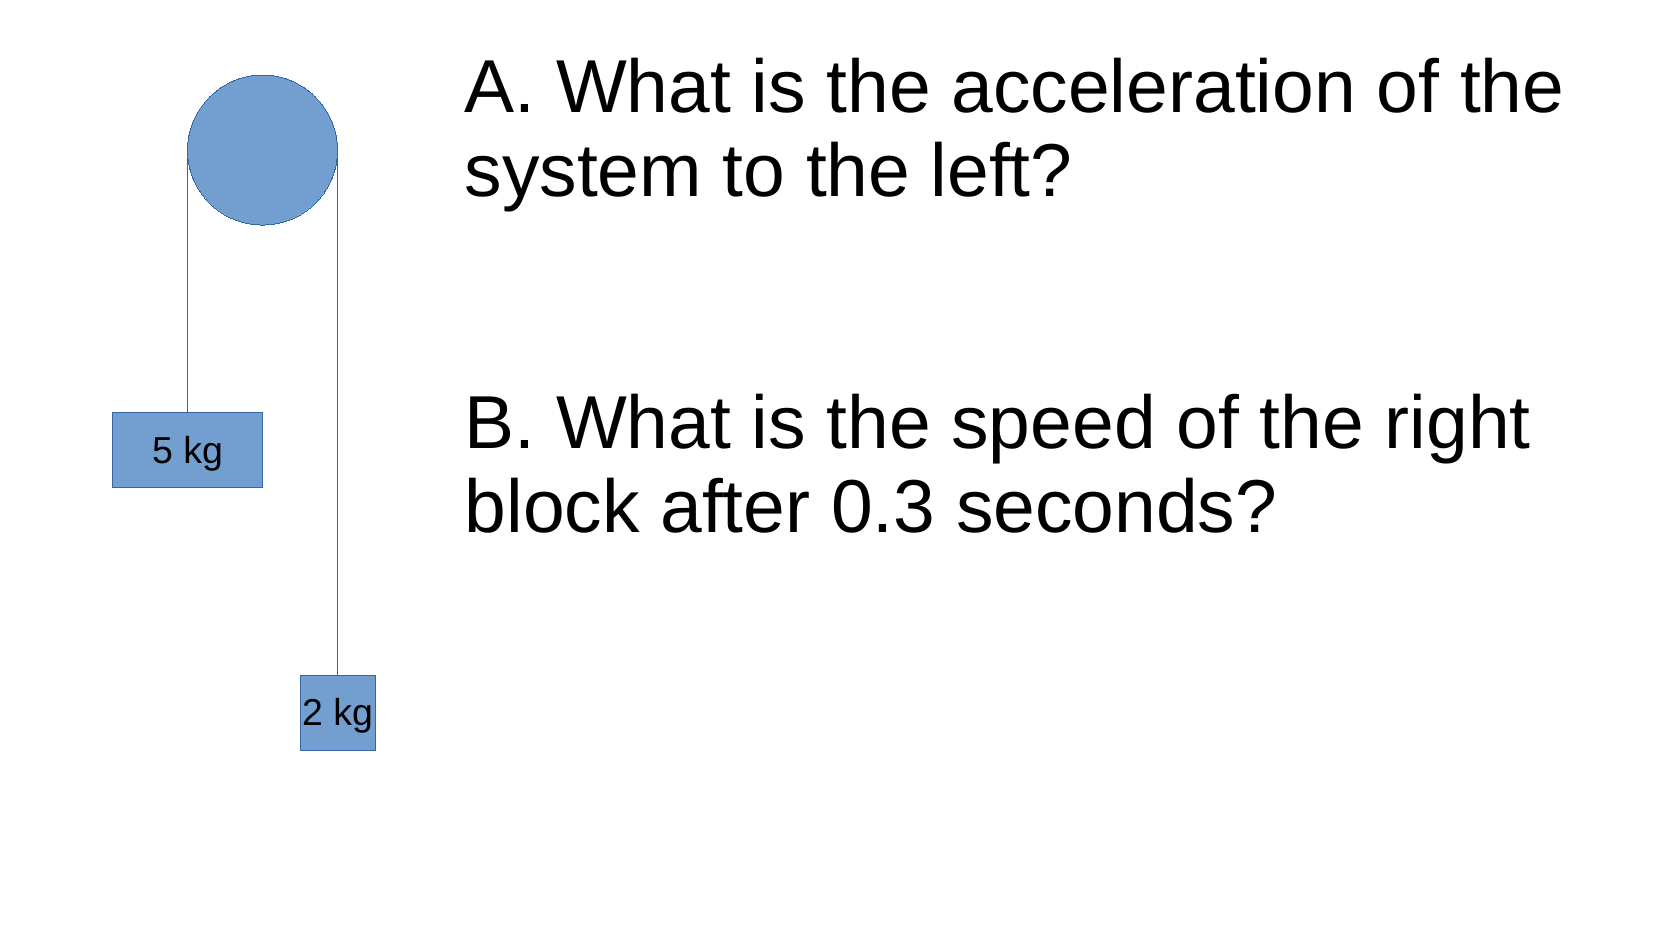

A. What is the acceleration of the system to the left?
B. What is the speed of the right block after 0.3 seconds?
5 kg
2 kg